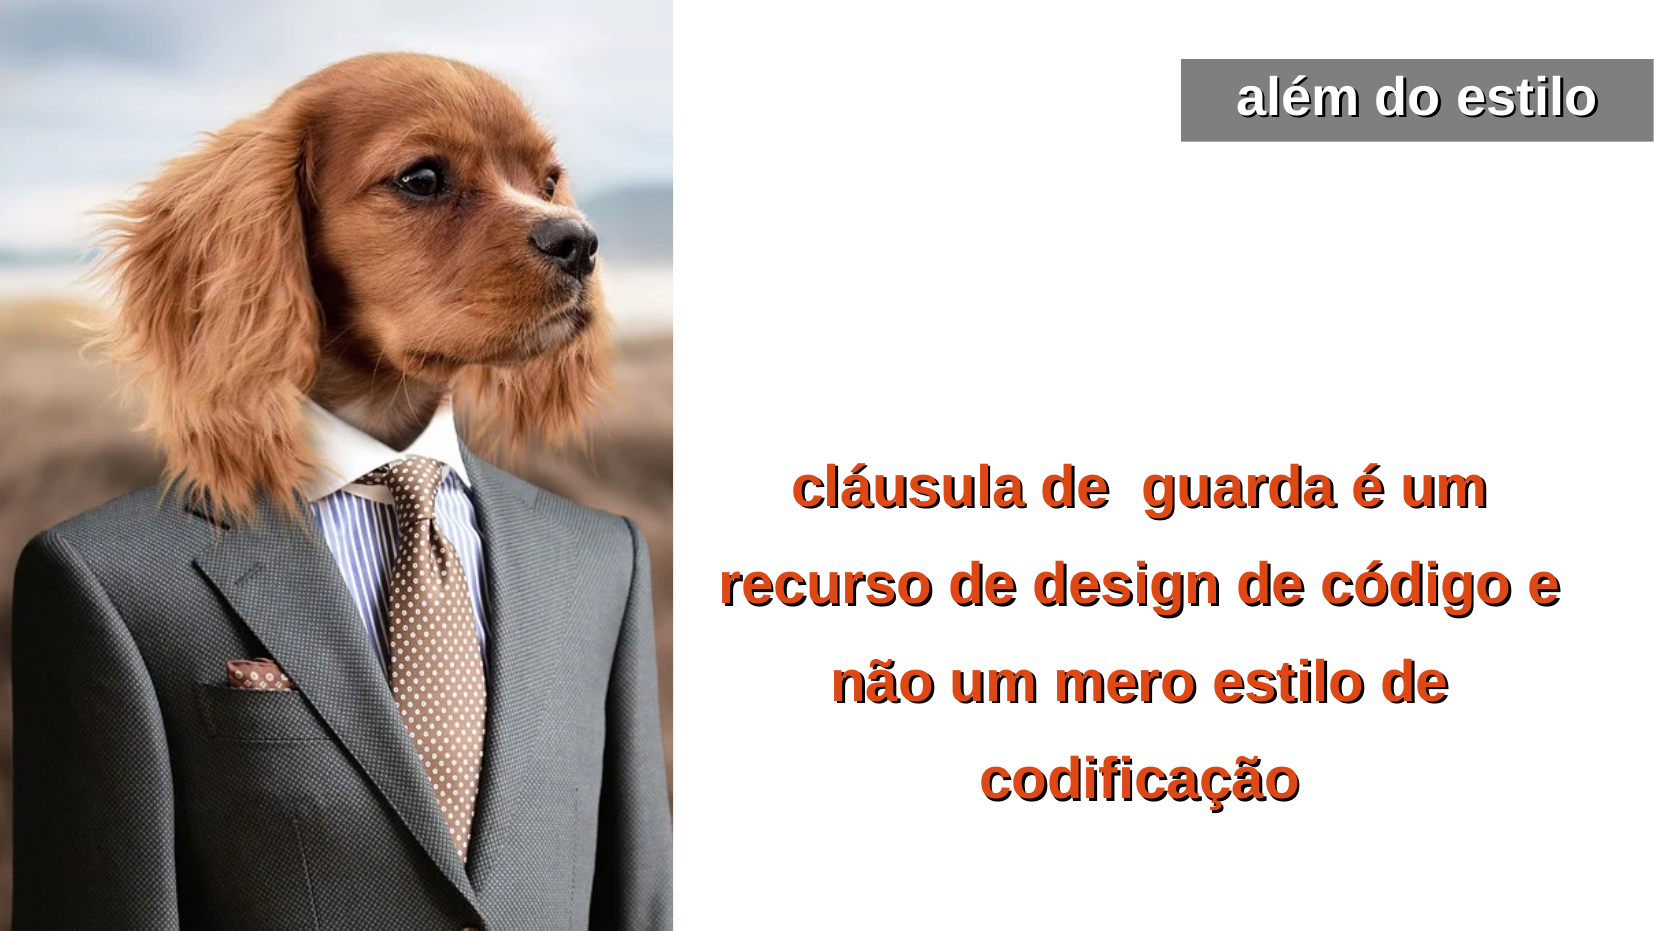

além do estilo
cláusula de guarda é um recurso de design de código e não um mero estilo de codificação
#